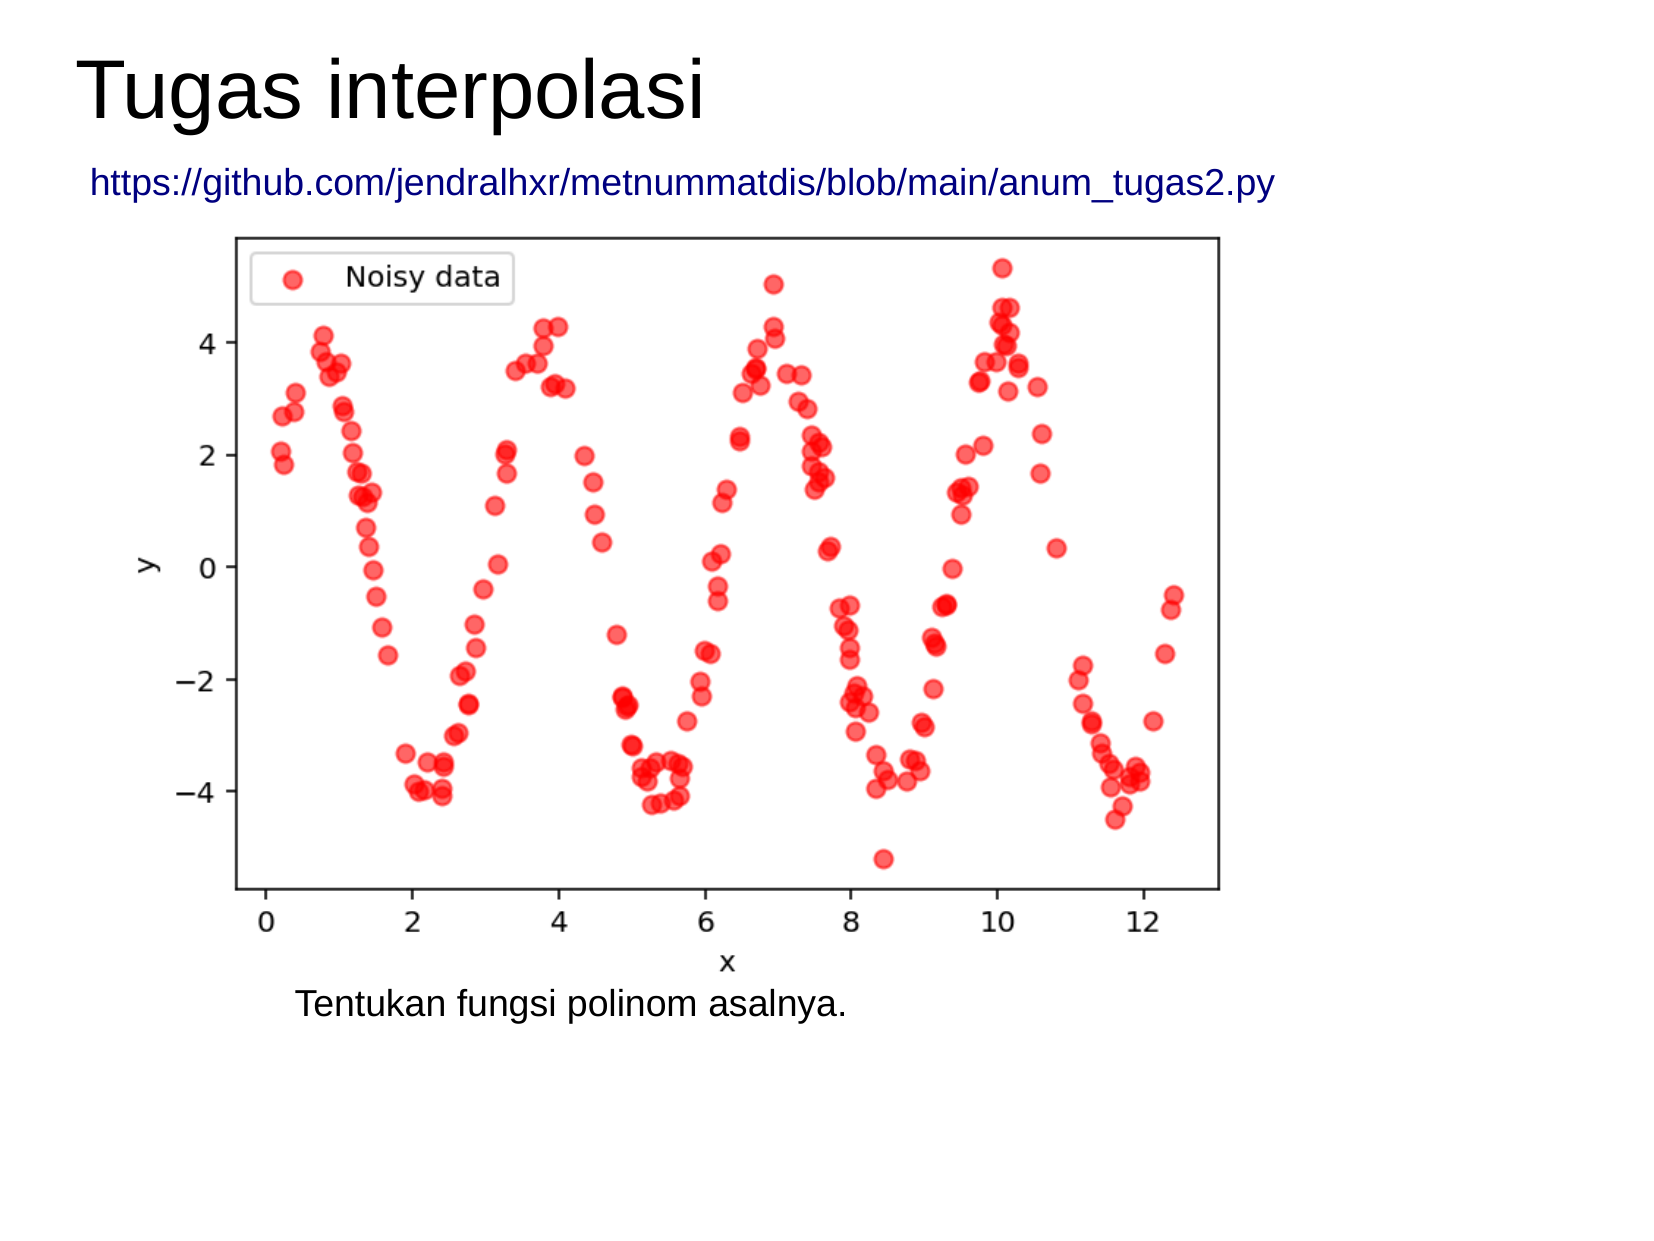

# Tugas interpolasi
https://github.com/jendralhxr/metnummatdis/blob/main/anum_tugas2.py
Tentukan fungsi polinom asalnya.